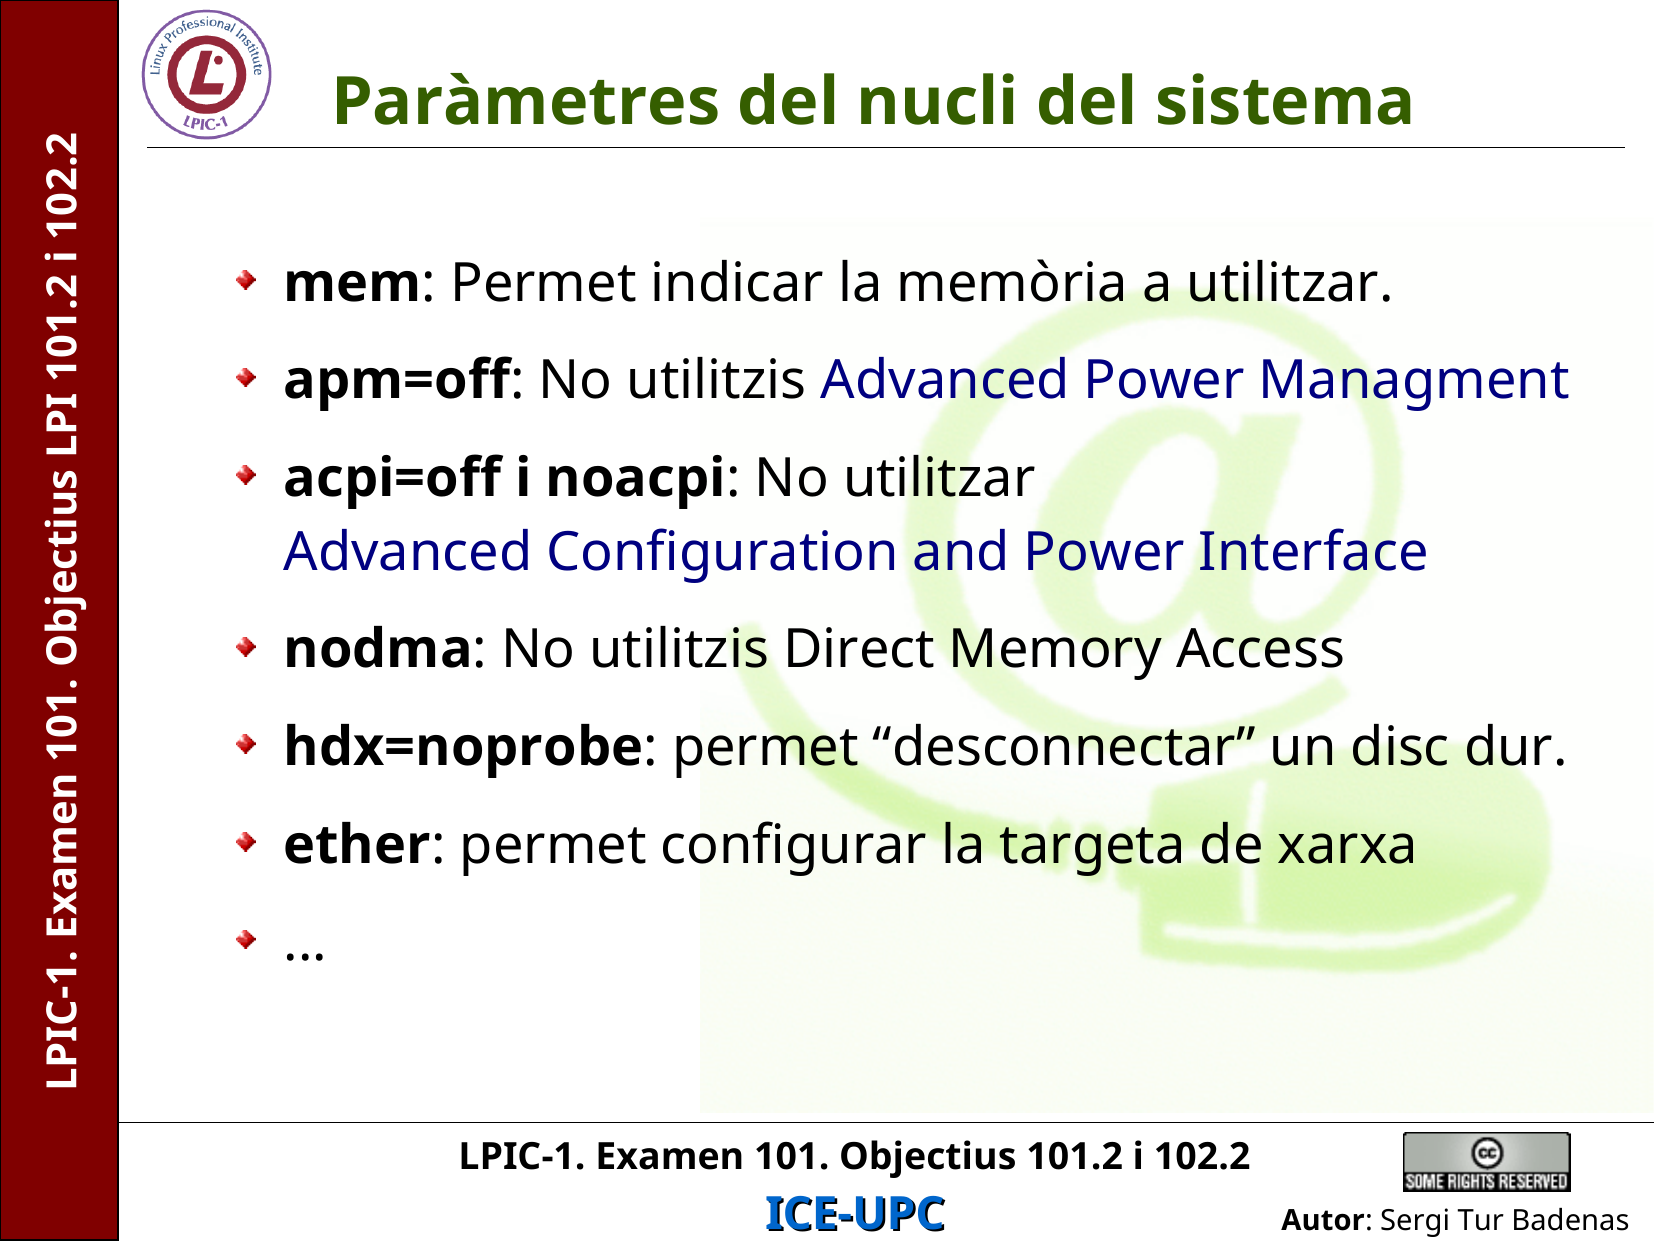

# Paràmetres del nucli del sistema
mem: Permet indicar la memòria a utilitzar.
apm=off: No utilitzis Advanced Power Managment
acpi=off i noacpi: No utilitzar Advanced Configuration and Power Interface
nodma: No utilitzis Direct Memory Access
hdx=noprobe: permet “desconnectar” un disc dur.
ether: permet configurar la targeta de xarxa
...